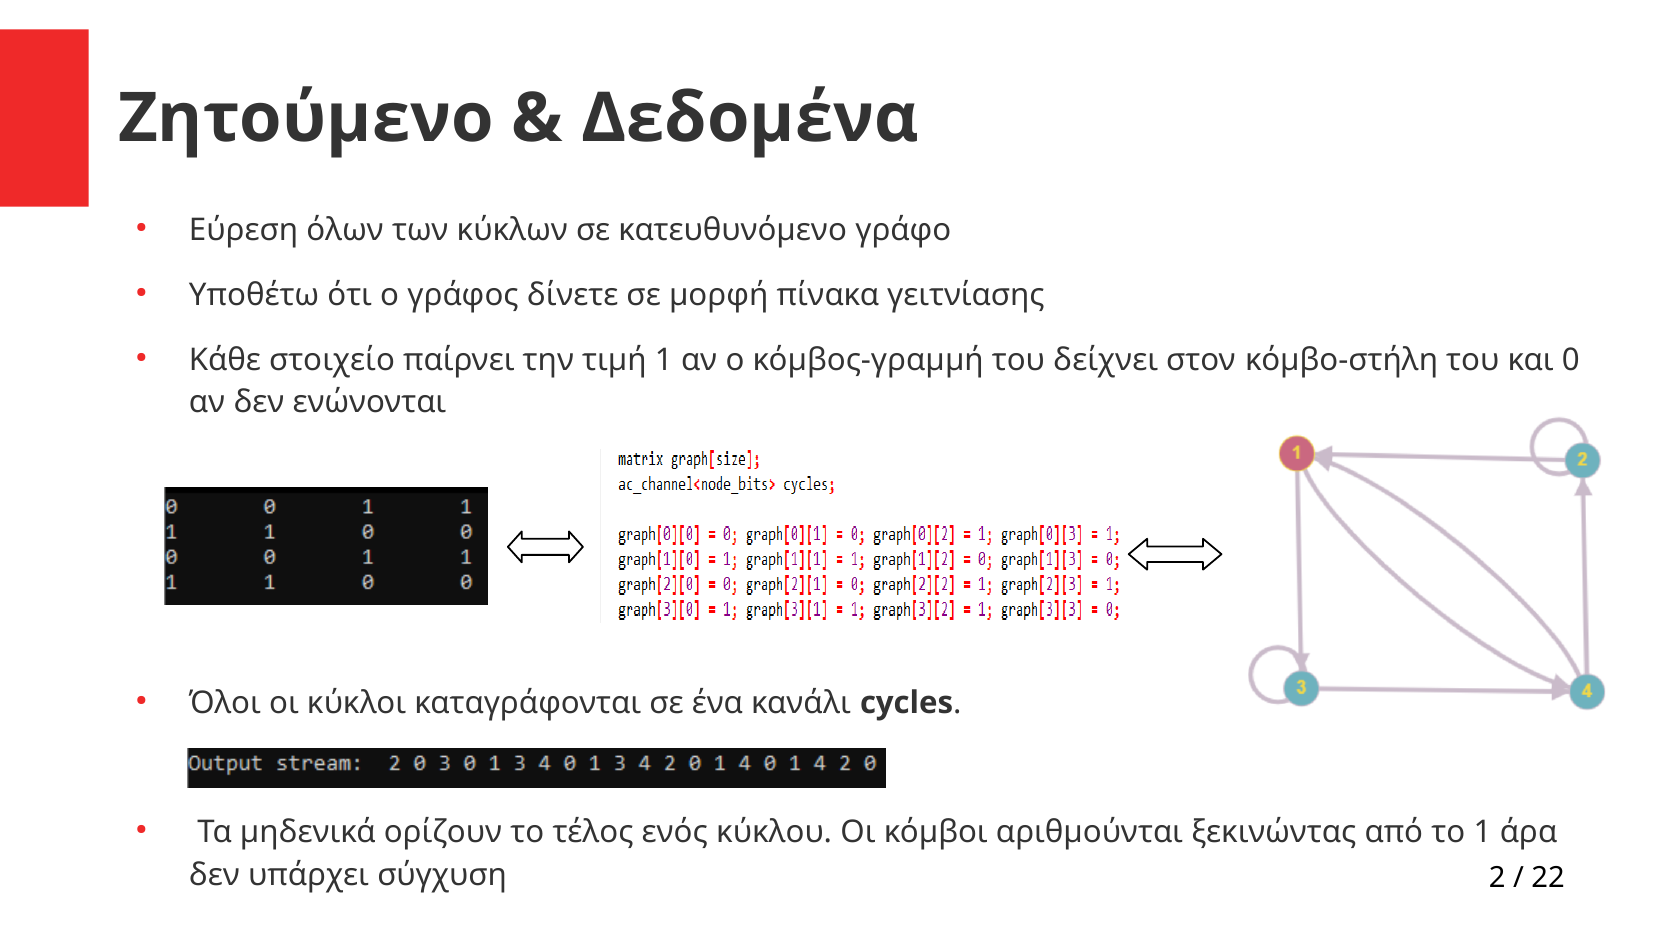

# Ζητούμενο & Δεδομένα
Εύρεση όλων των κύκλων σε κατευθυνόμενο γράφο
Υποθέτω ότι ο γράφος δίνετε σε μορφή πίνακα γειτνίασης
Κάθε στοιχείο παίρνει την τιμή 1 αν ο κόμβος-γραμμή του δείχνει στον κόμβο-στήλη του και 0 αν δεν ενώνονται
Όλοι οι κύκλοι καταγράφονται σε ένα κανάλι cycles.
 Τα μηδενικά ορίζουν το τέλος ενός κύκλου. Οι κόμβοι αριθμούνται ξεκινώντας από το 1 άρα δεν υπάρχει σύγχυση
2